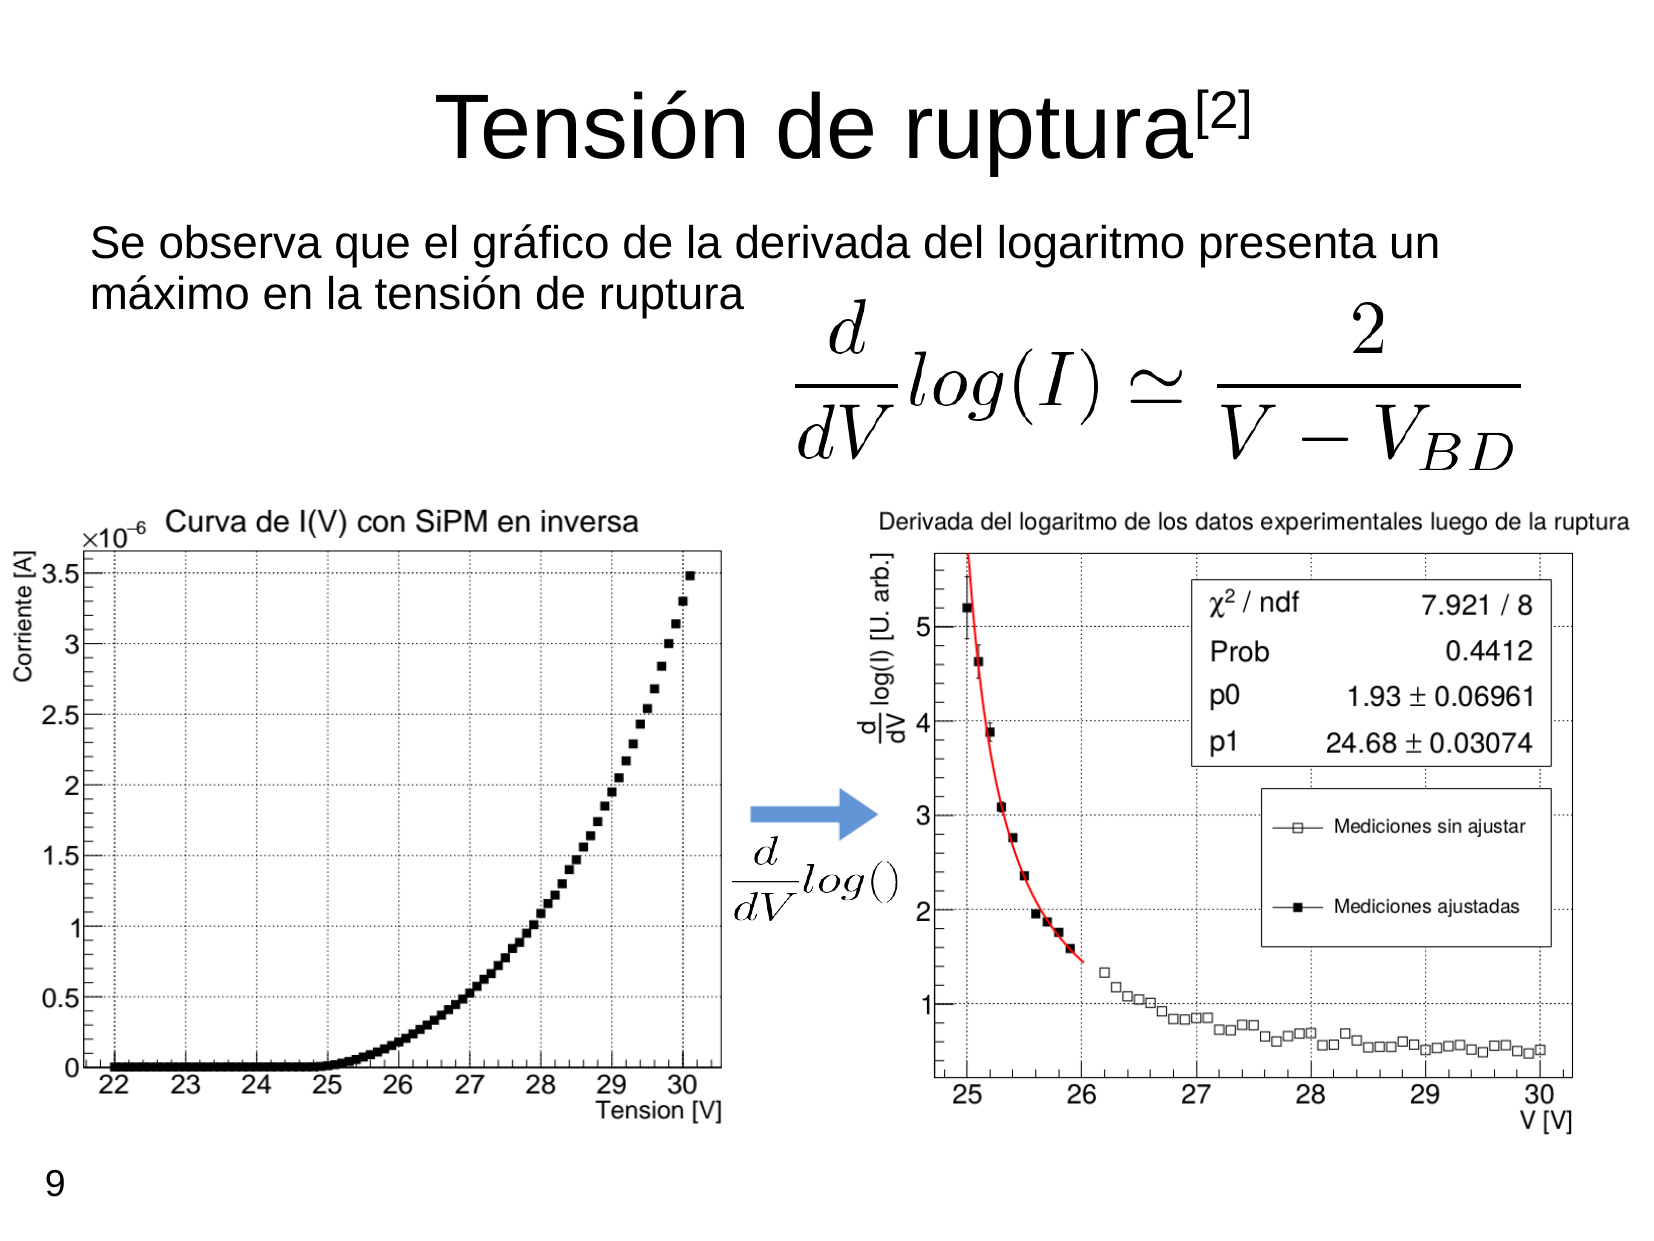

# Tensión de ruptura[2]
Se observa que el gráfico de la derivada del logaritmo presenta un máximo en la tensión de ruptura